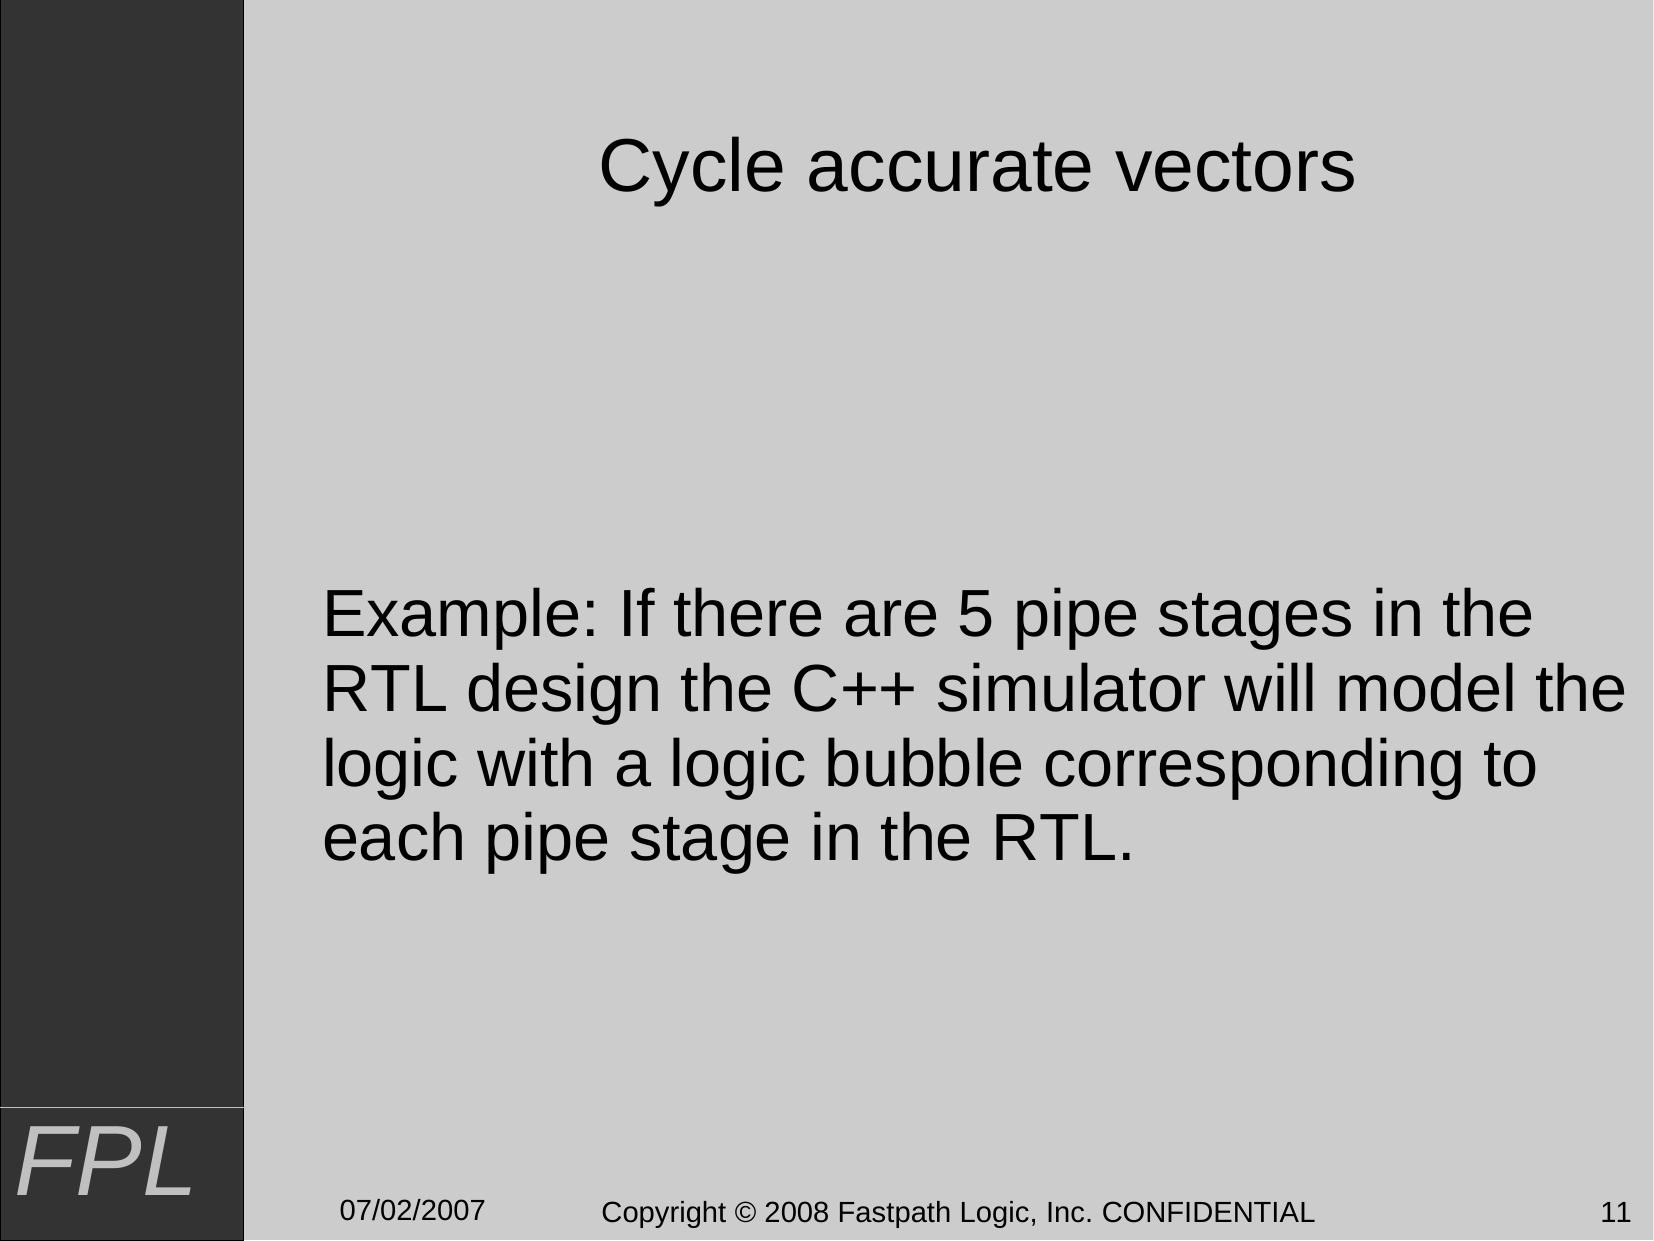

# Cycle accurate vectors
Example: If there are 5 pipe stages in the RTL design the C++ simulator will model the logic with a logic bubble corresponding to each pipe stage in the RTL.
07/02/2007
11
© 2007 FASTPATH LOGIC INC.